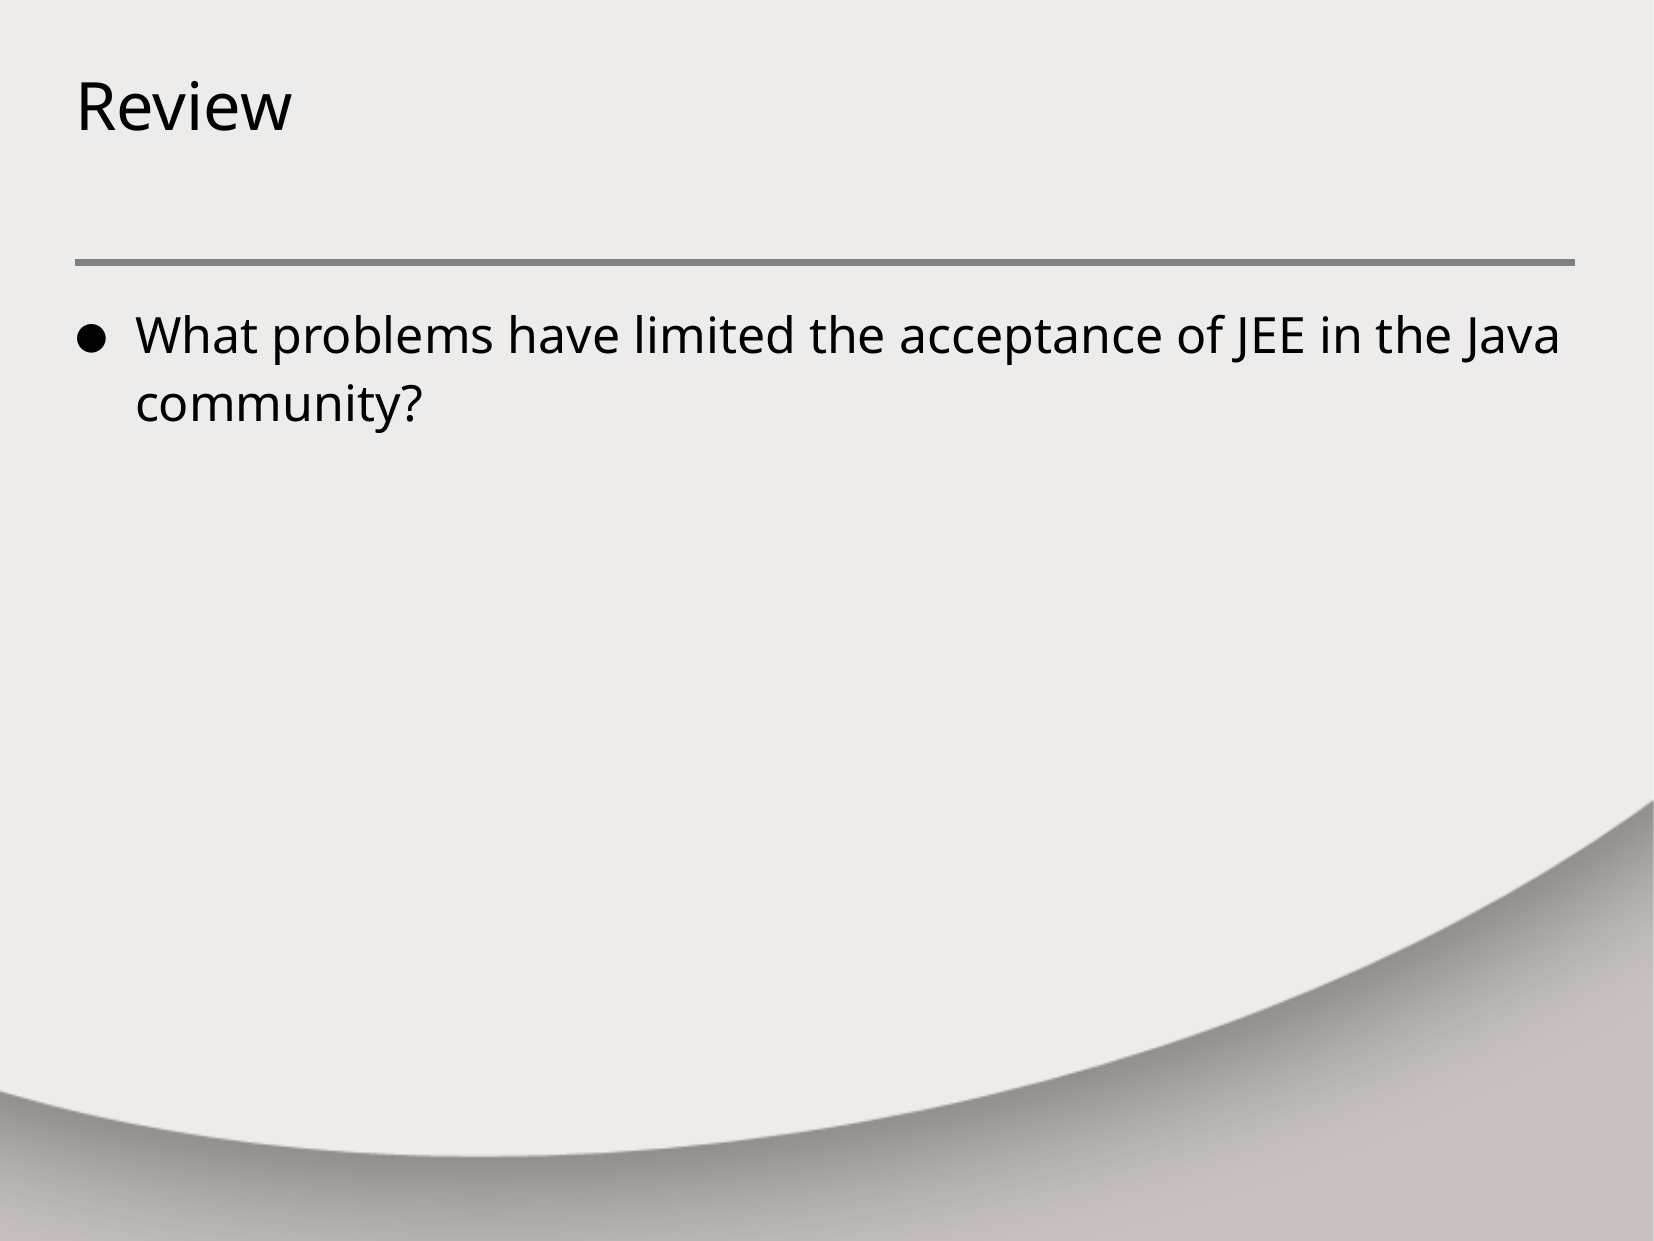

# Review
What problems have limited the acceptance of JEE in the Java community?